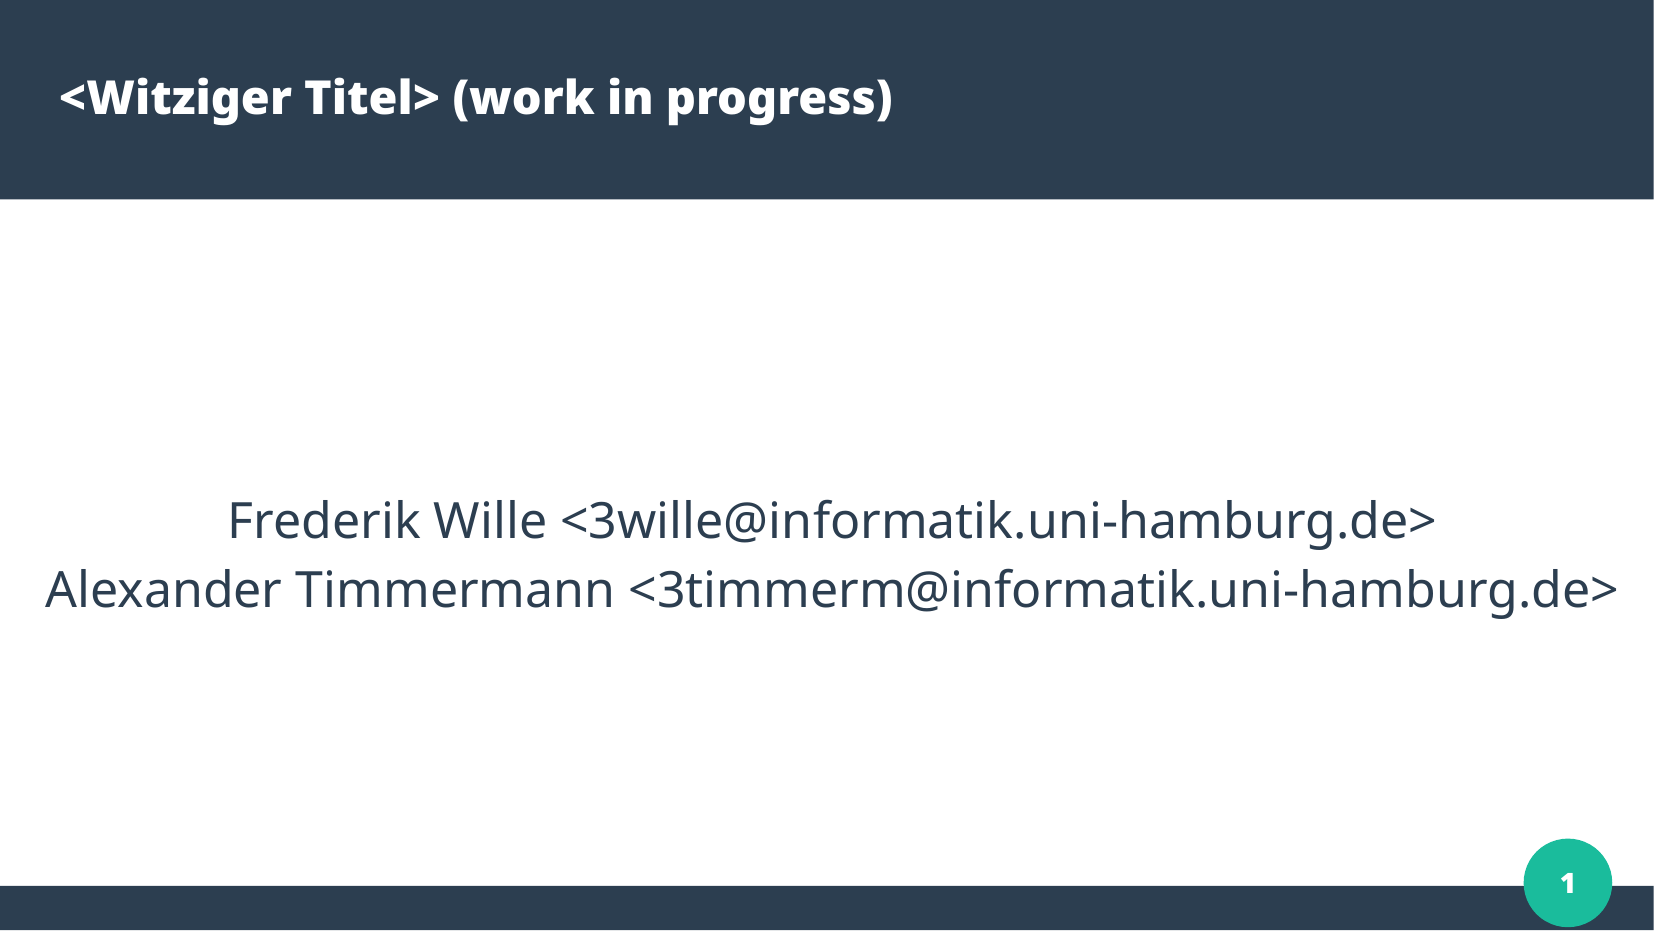

# <Witziger Titel> (work in progress)
Frederik Wille <3wille@informatik.uni-hamburg.de>
Alexander Timmermann <3timmerm@informatik.uni-hamburg.de>